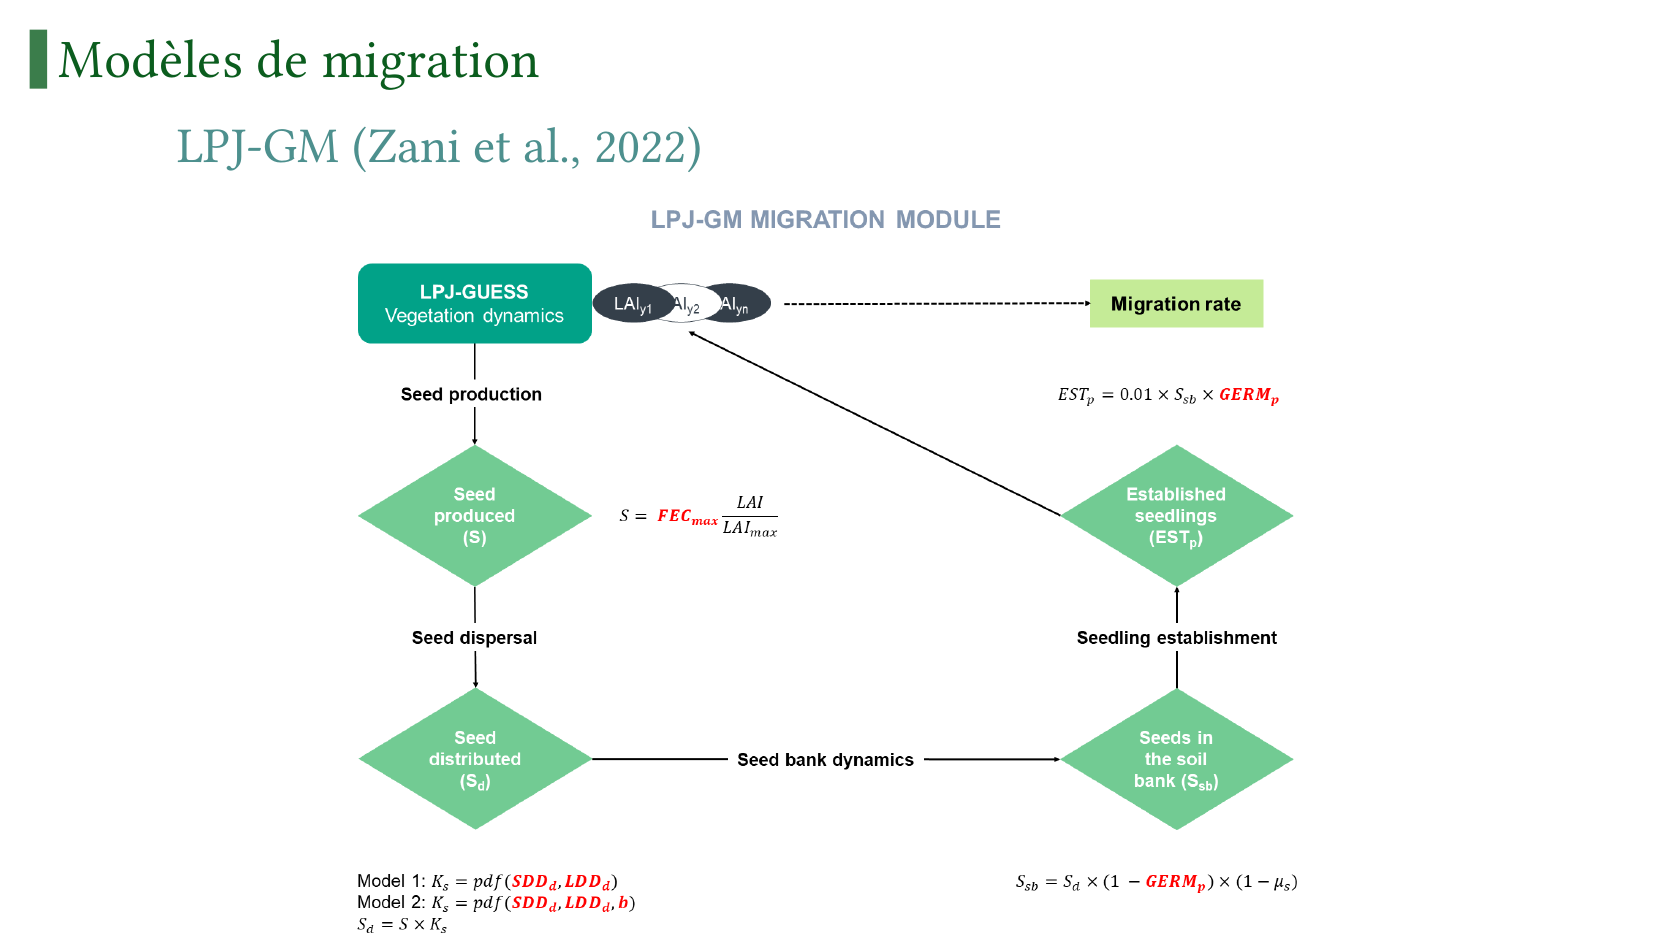

# Modèles de migration
LPJ-GM (Zani et al., 2022)